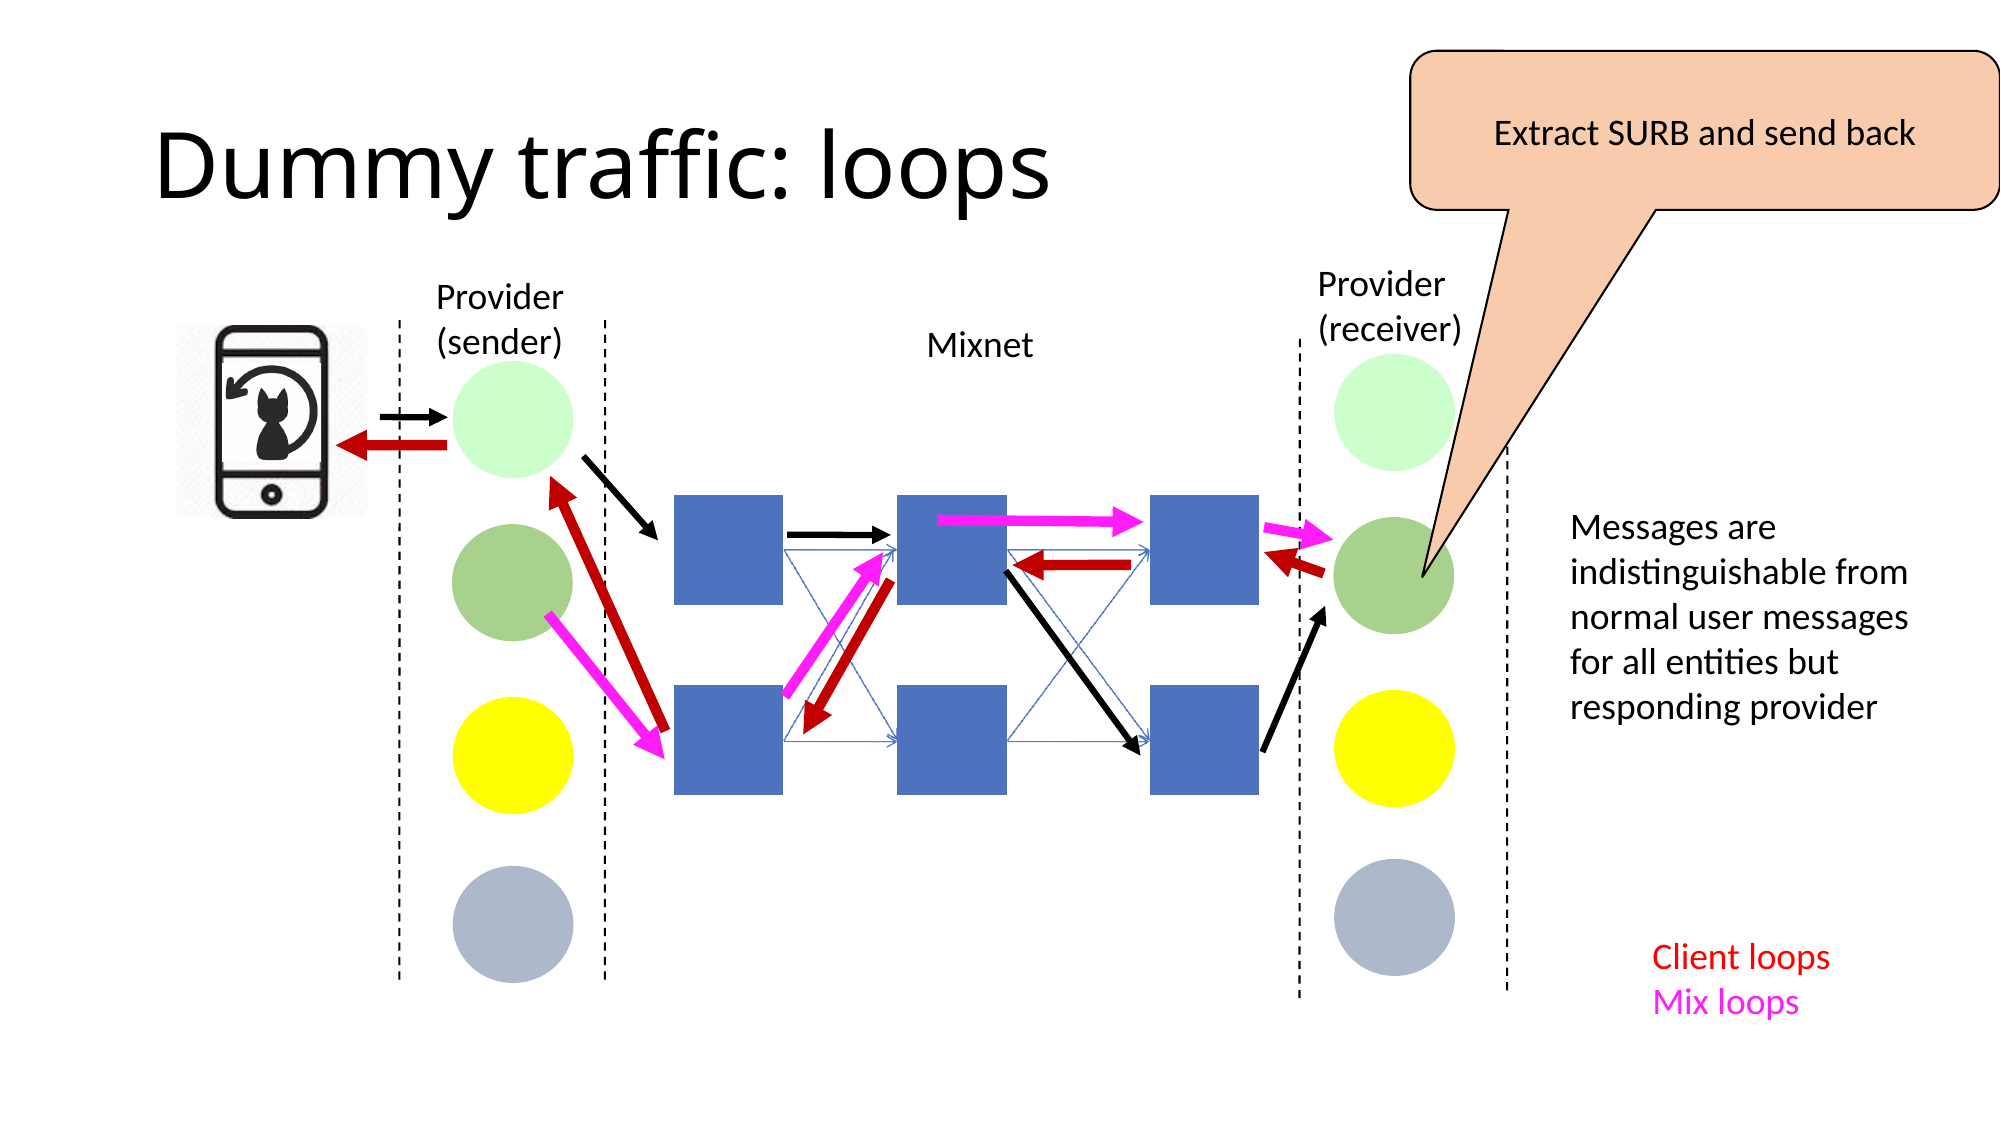

Extract SURB and send back
# Dummy traffic: loops
Provider
(receiver)
Provider
(sender)
Mixnet
Messages are indistinguishable from normal user messages for all entities but responding provider
Client loops
Mix loops